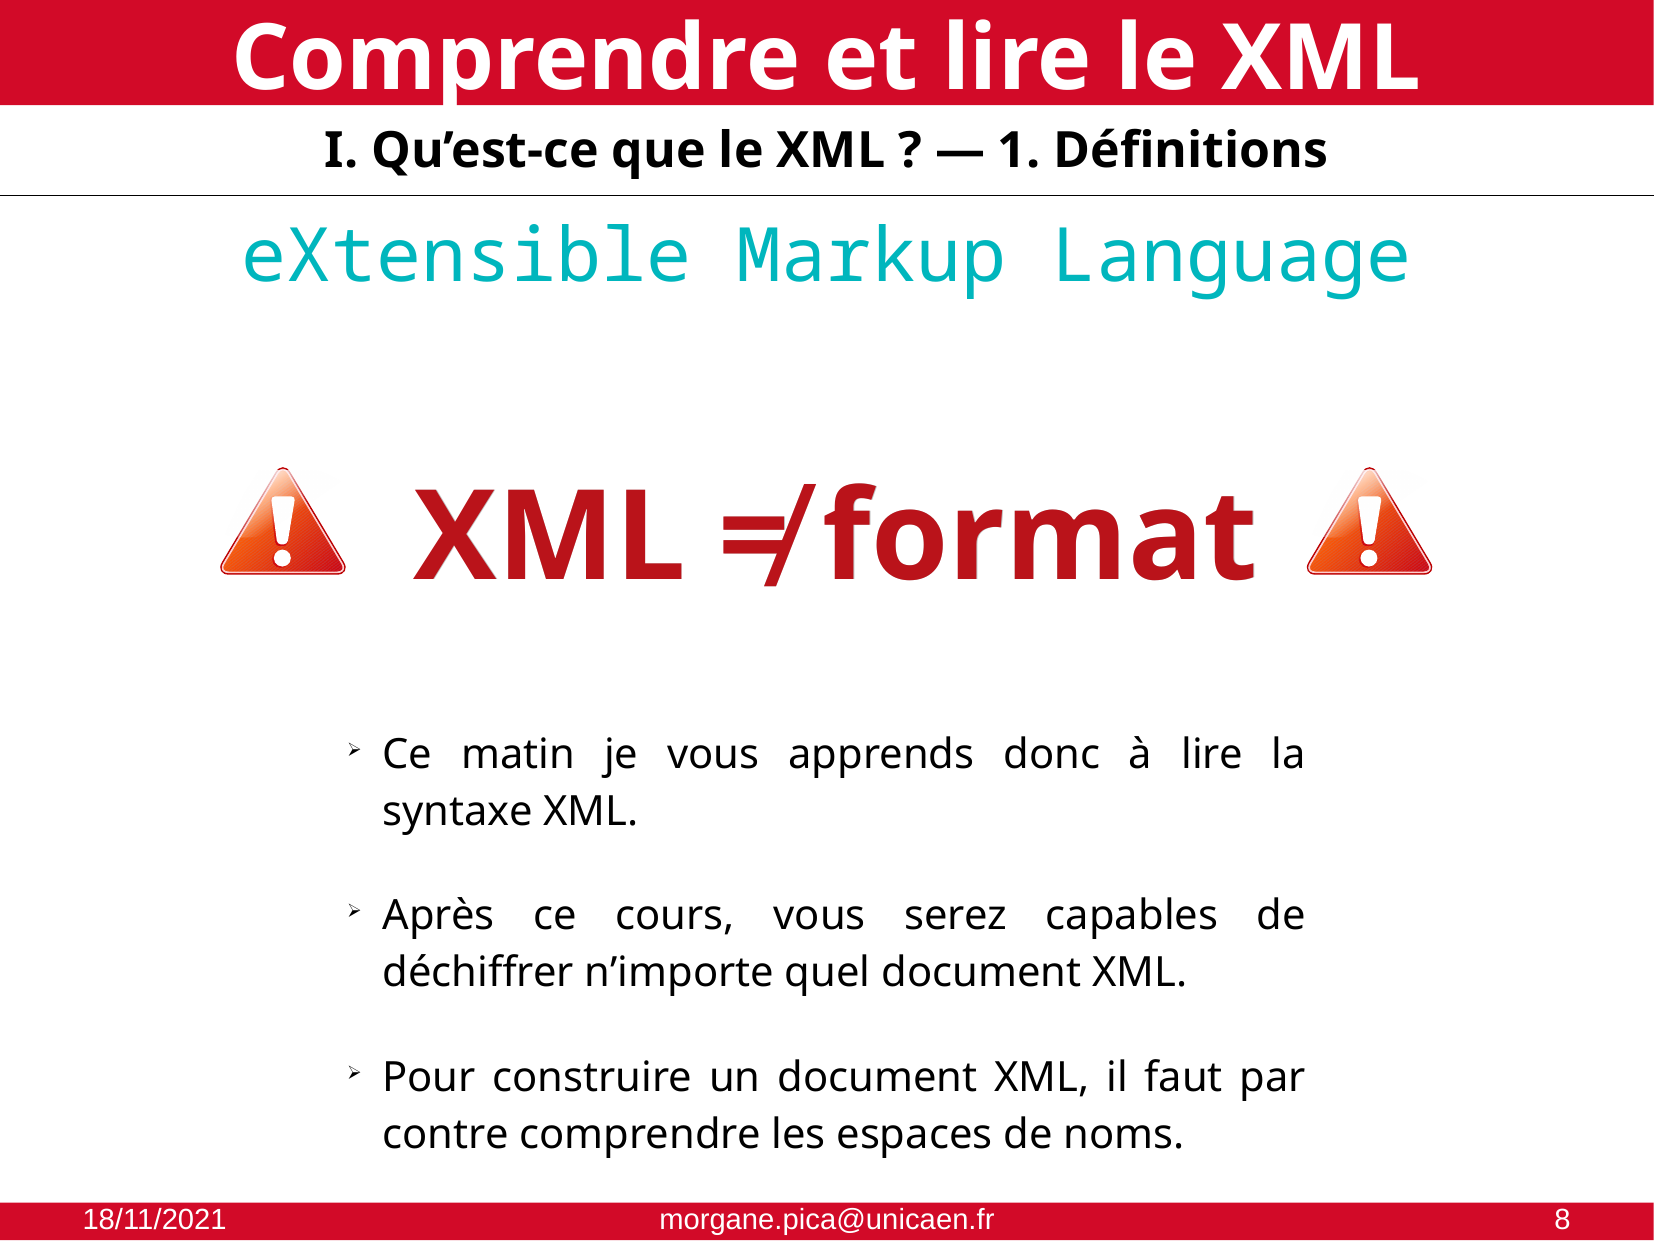

# Comprendre et lire le XML
I. Qu’est-ce que le XML ? — 1. Définitions
eXtensible Markup Language
XML ≠ format
Ce matin je vous apprends donc à lire la syntaxe XML.
Après ce cours, vous serez capables de déchiffrer n’importe quel document XML.
Pour construire un document XML, il faut par contre comprendre les espaces de noms.
18/11/2021
morgane.pica@unicaen.fr
8